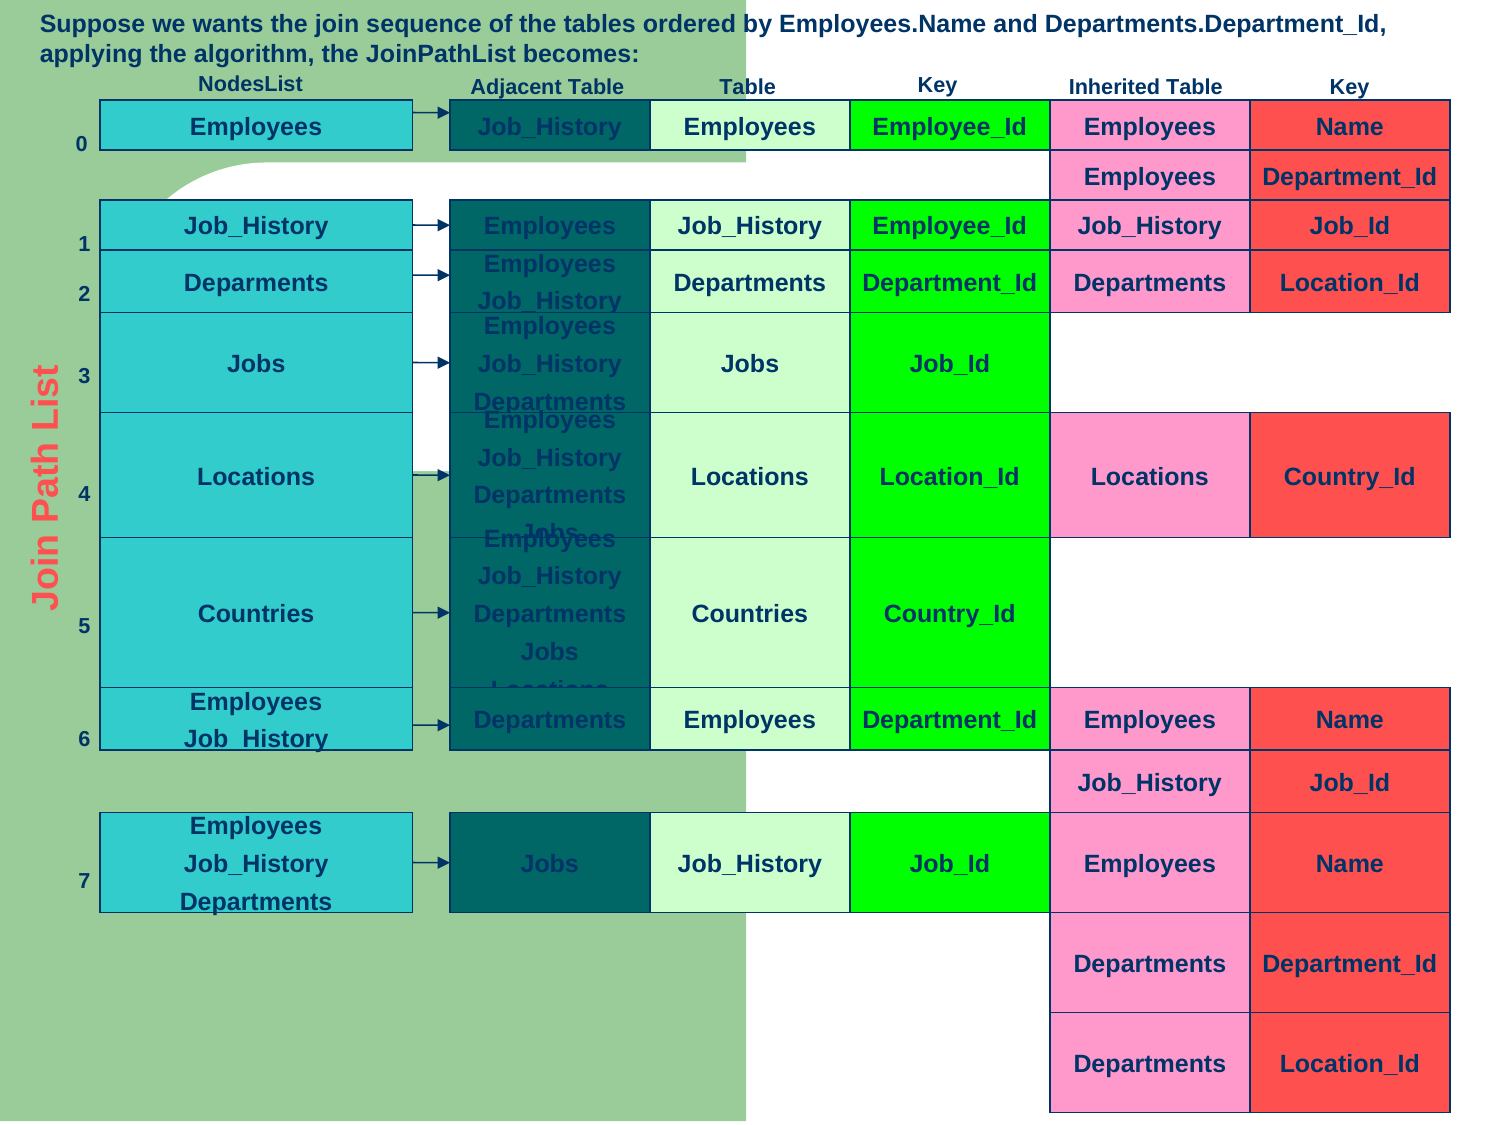

Suppose we wants the join sequence of the tables ordered by Employees.Name and Departments.Department_Id, applying the algorithm, the JoinPathList becomes:
NodesList
Key
Adjacent Table
Table
Inherited Table
Key
Employees
Job_History
Employees
Employee_Id
Employees
Name
0
Employees
Department_Id
Job_History
Employees
Job_History
Employee_Id
Job_History
Job_Id
1
Deparments
Employees
Job_History
Departments
Department_Id
Departments
Location_Id
2
Jobs
Employees
Job_History
Departments
Jobs
Job_Id
3
Locations
Employees
Job_History
Departments
Jobs
Locations
Location_Id
Locations
Country_Id
Join Path List
4
Countries
Employees
Job_History
Departments
Jobs
Locations
Countries
Country_Id
5
Employees
Job_History
Departments
Employees
Department_Id
Employees
Name
6
Job_History
Job_Id
Employees
Job_History
Departments
Jobs
Job_History
Job_Id
Employees
Name
7
Departments
Department_Id
Departments
Location_Id